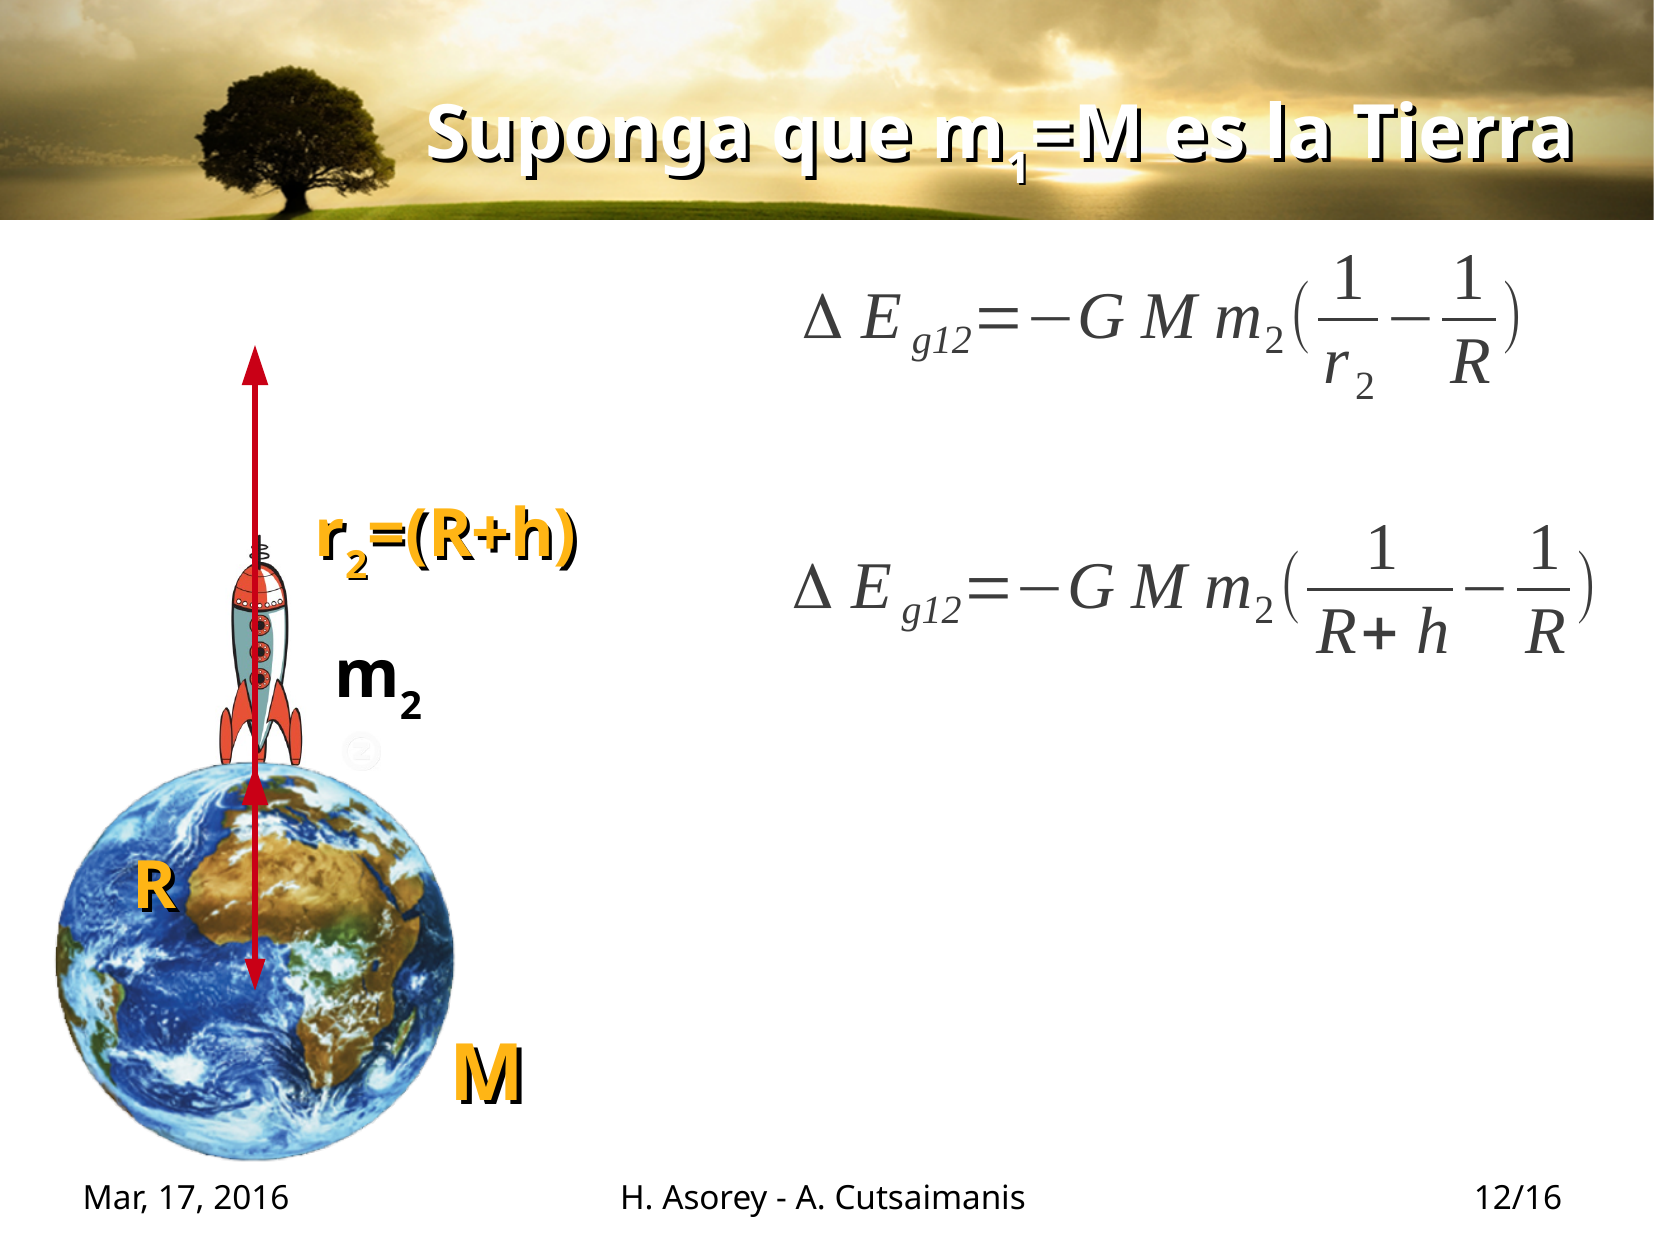

# Suponga que m1=M es la Tierra
r2=(R+h)
m2
M
R
Mar, 17, 2016
H. Asorey - A. Cutsaimanis
12